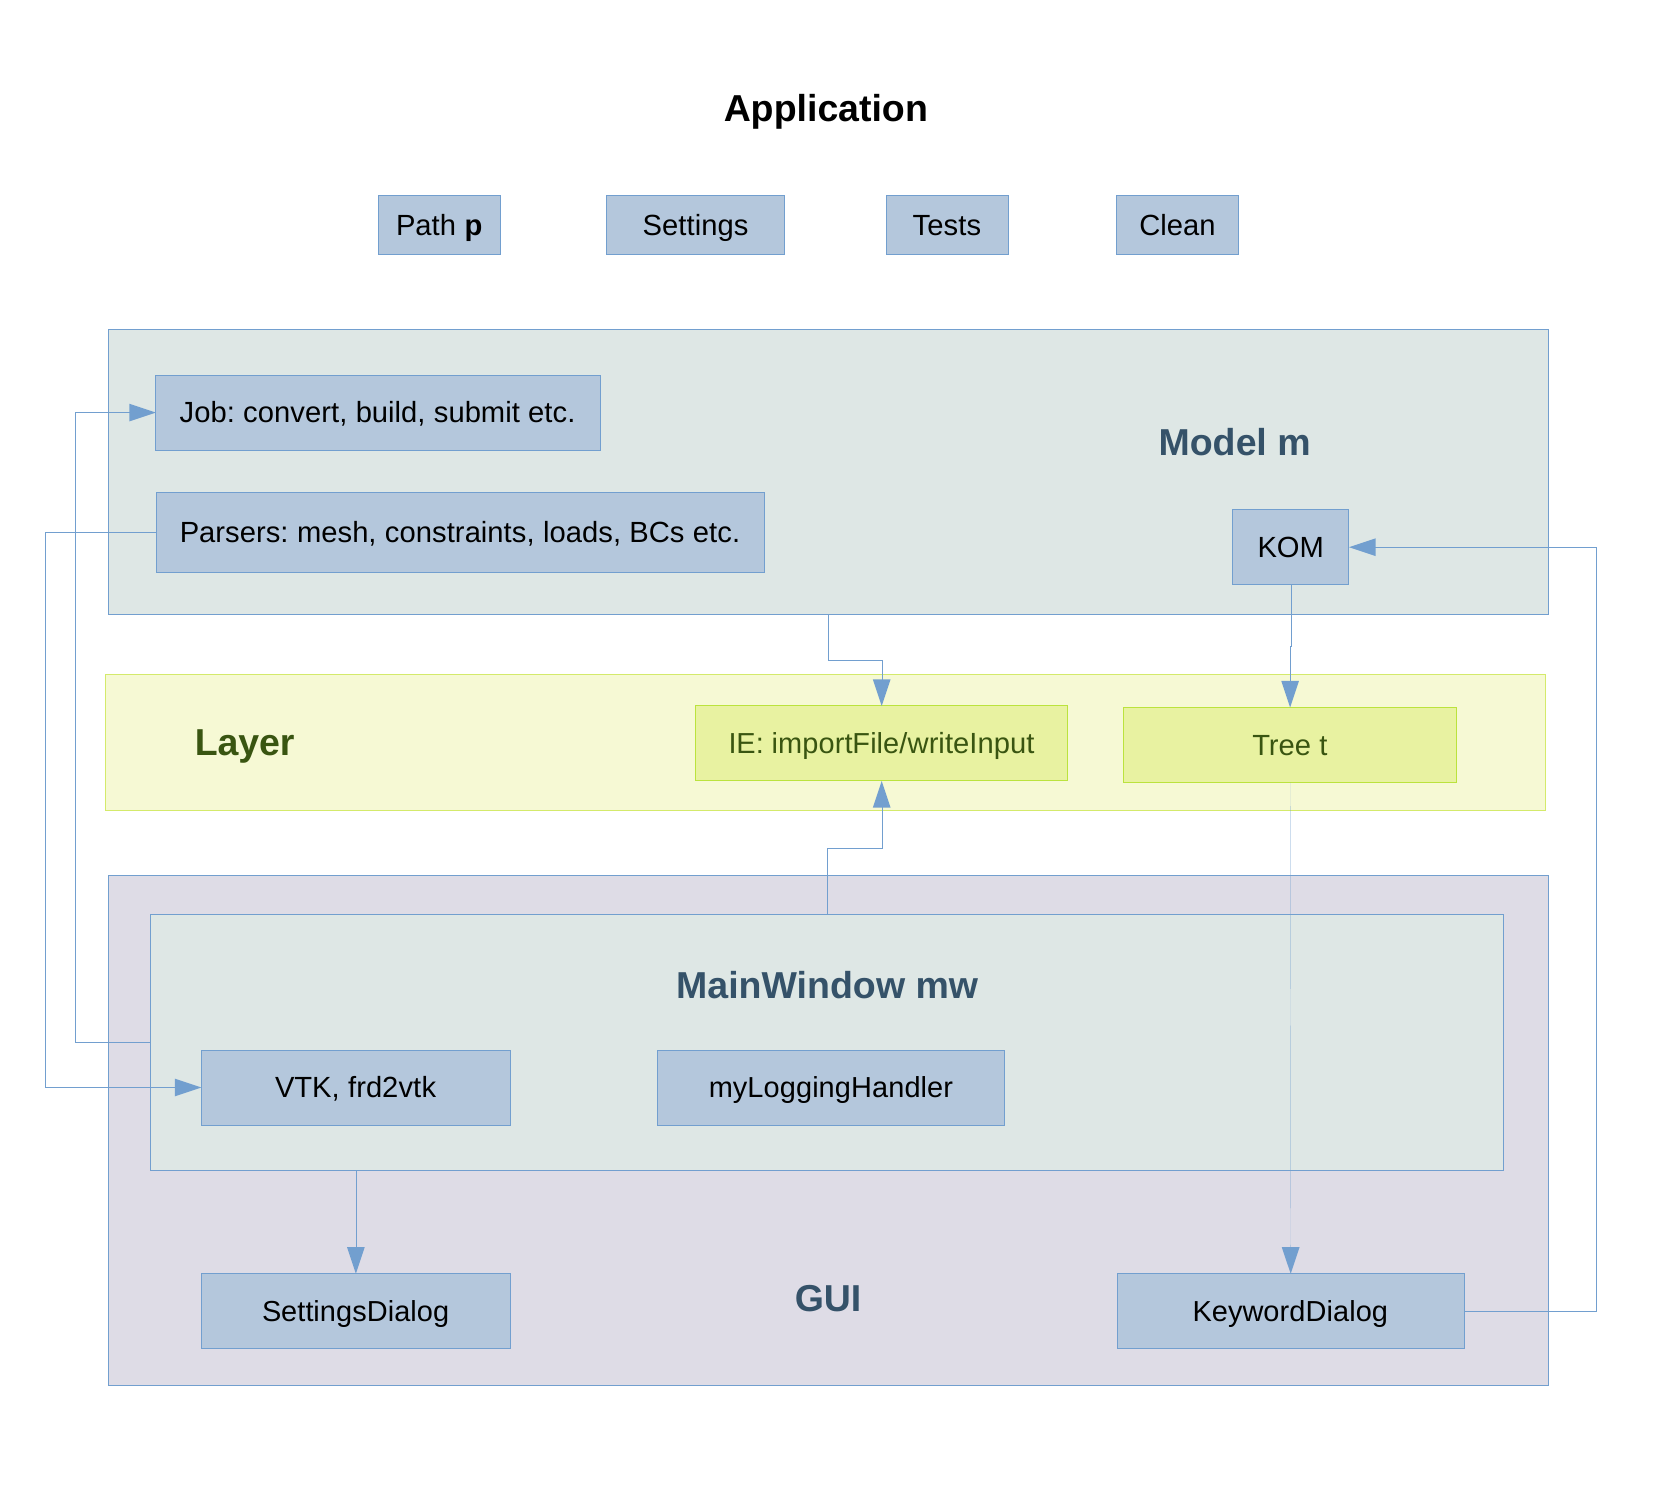

Application
Path p
Settings
Tests
Clean
		Model m
Job: convert, build, submit etc.
Parsers: mesh, constraints, loads, BCs etc.
KOM
	Layer
IE: importFile/writeInput
Tree t
GUI
MainWindow mw
VTK, frd2vtk
myLoggingHandler
SettingsDialog
KeywordDialog